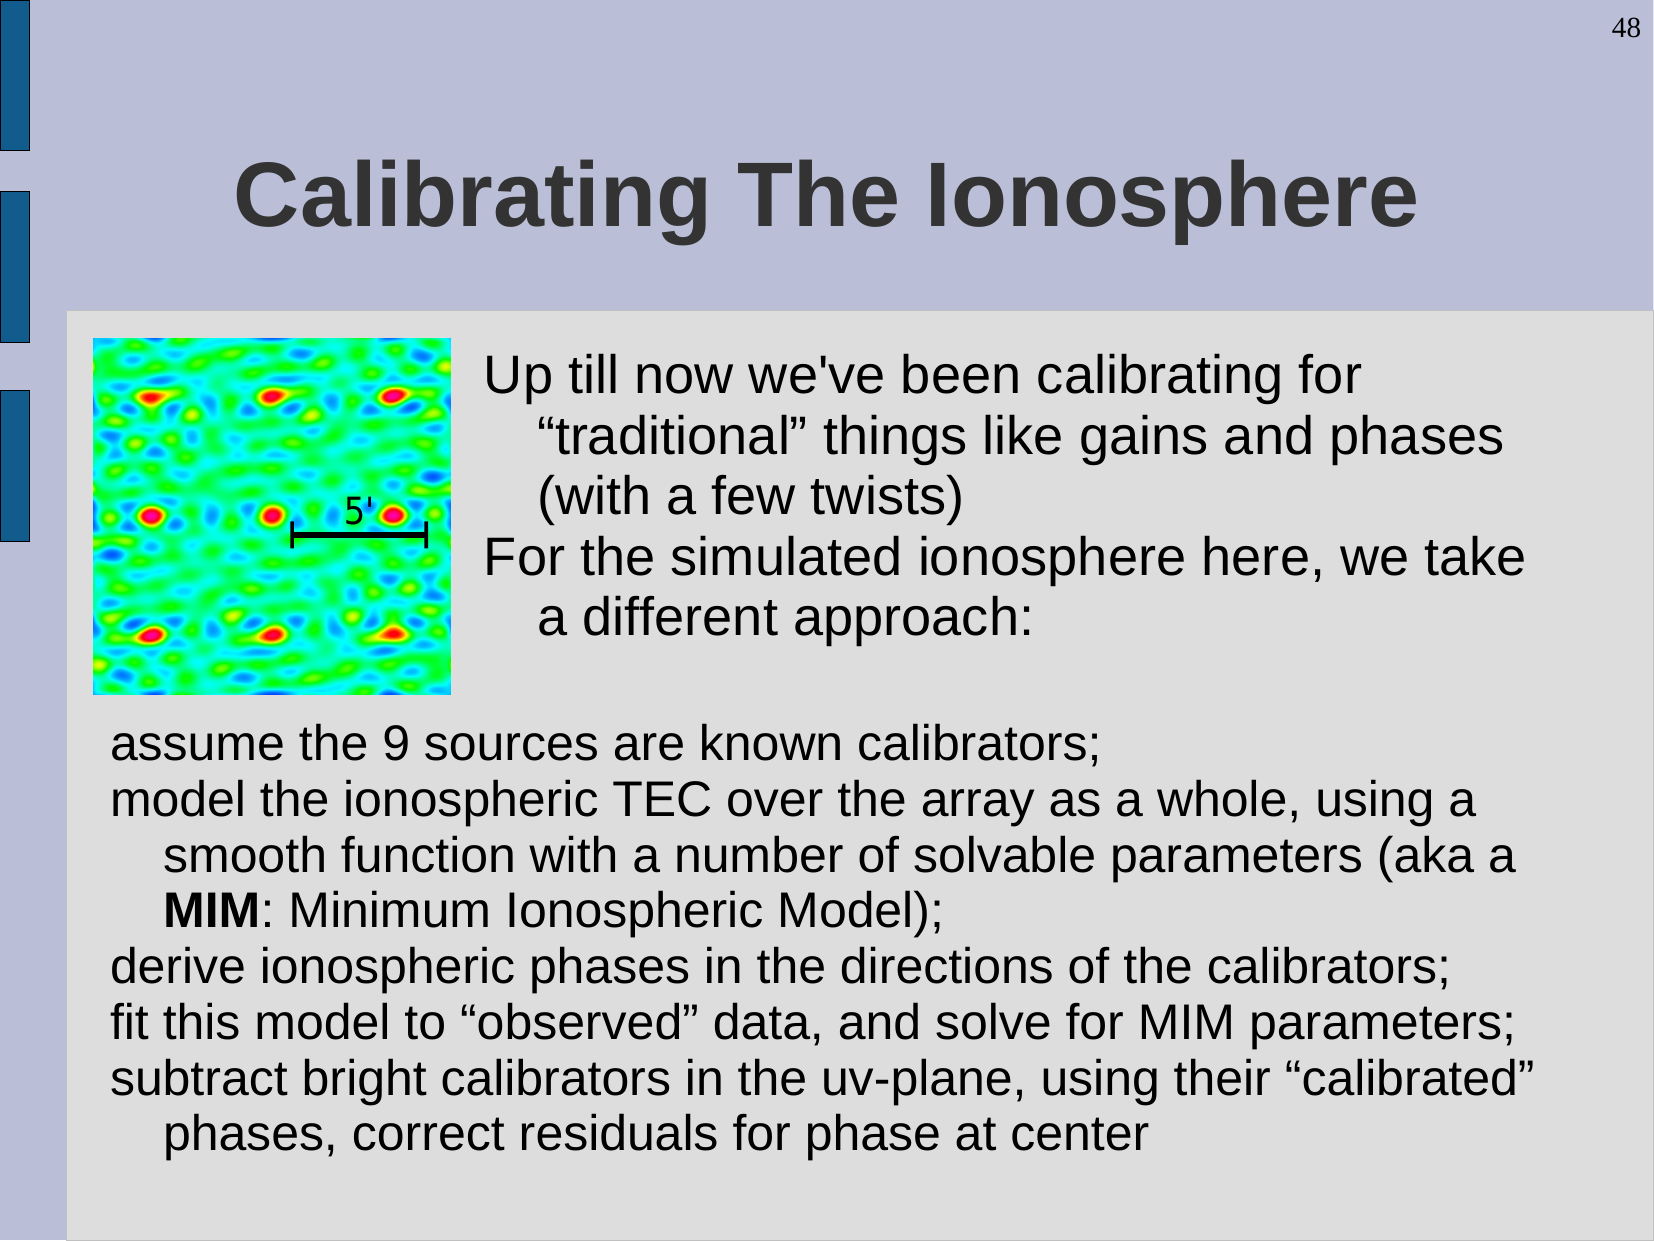

48
# Calibrating The Ionosphere
Up till now we've been calibrating for “traditional” things like gains and phases (with a few twists)
For the simulated ionosphere here, we take a different approach:
5'
assume the 9 sources are known calibrators;
model the ionospheric TEC over the array as a whole, using a smooth function with a number of solvable parameters (aka a MIM: Minimum Ionospheric Model);
derive ionospheric phases in the directions of the calibrators;
fit this model to “observed” data, and solve for MIM parameters;
subtract bright calibrators in the uv-plane, using their “calibrated” phases, correct residuals for phase at center